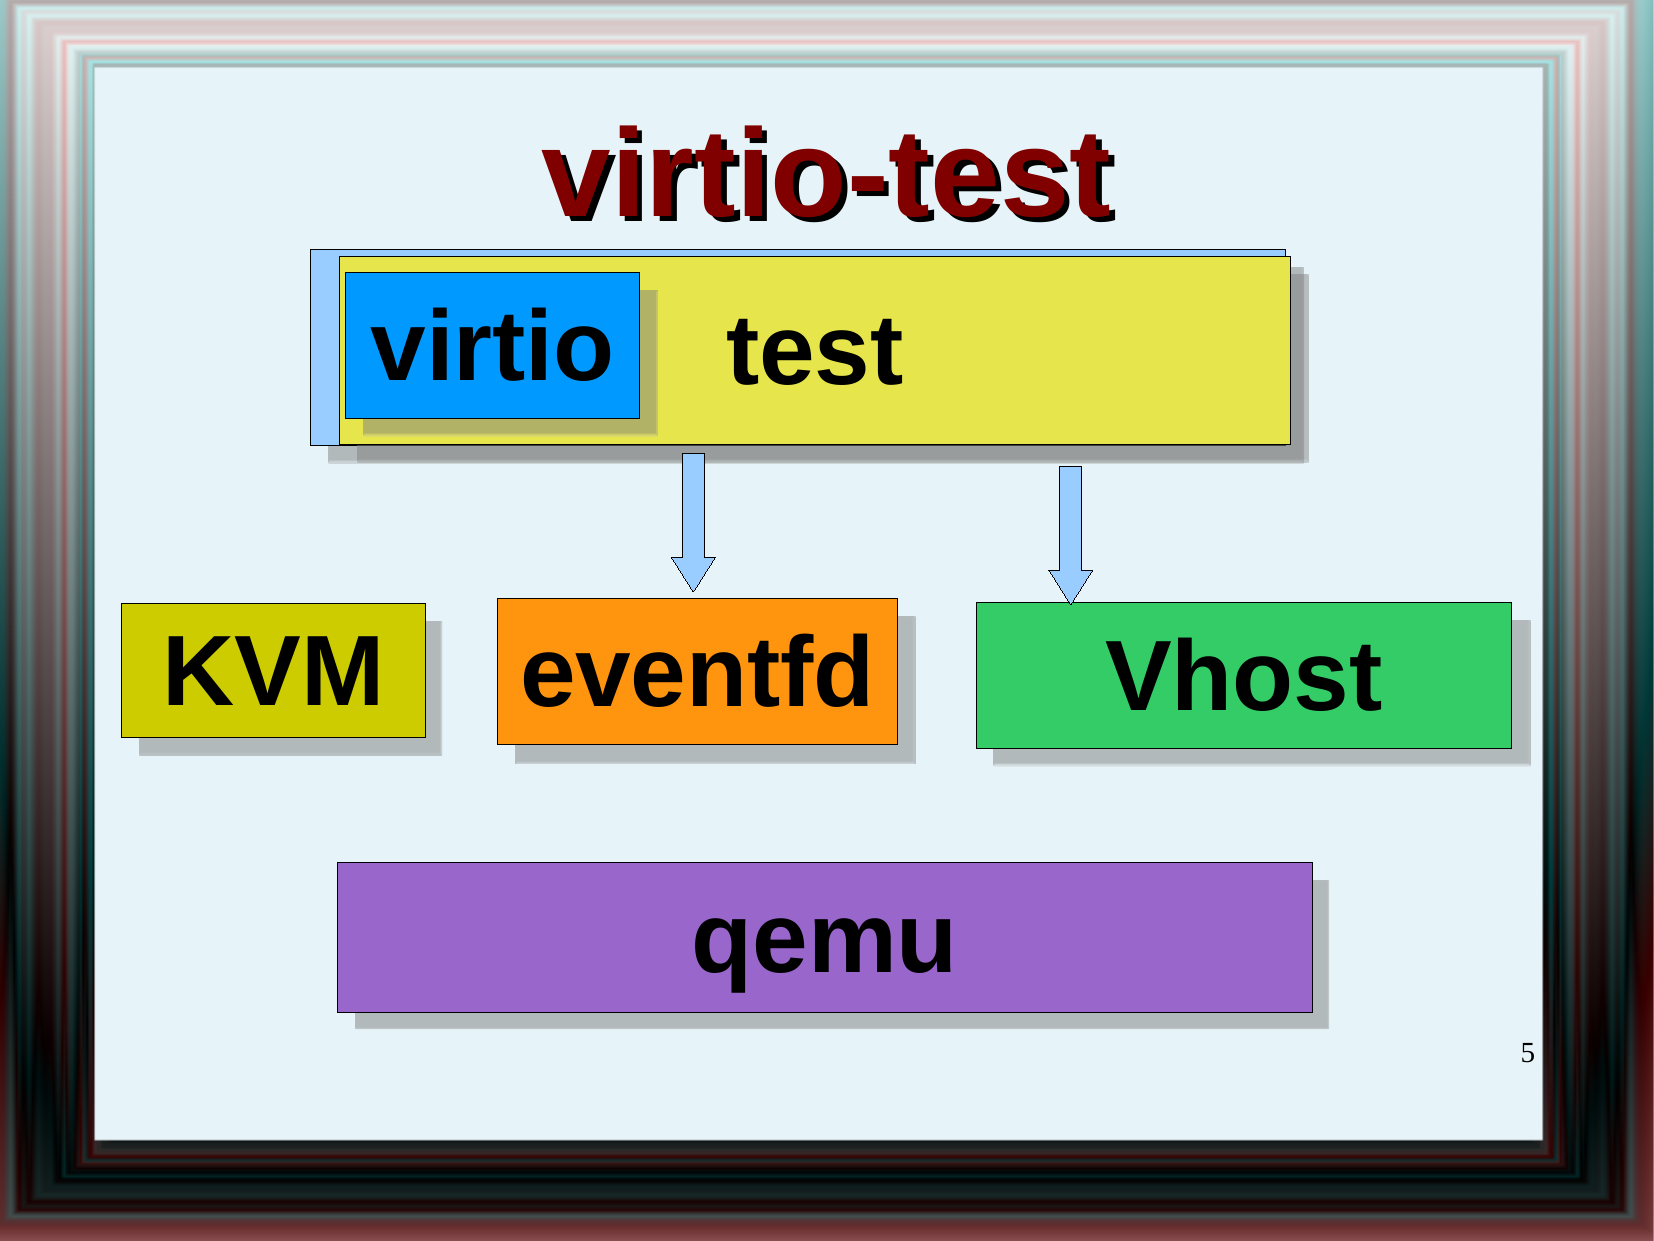

# virtio-test
Guest
test
virtio
eventfd
Vhost
KVM
qemu
5